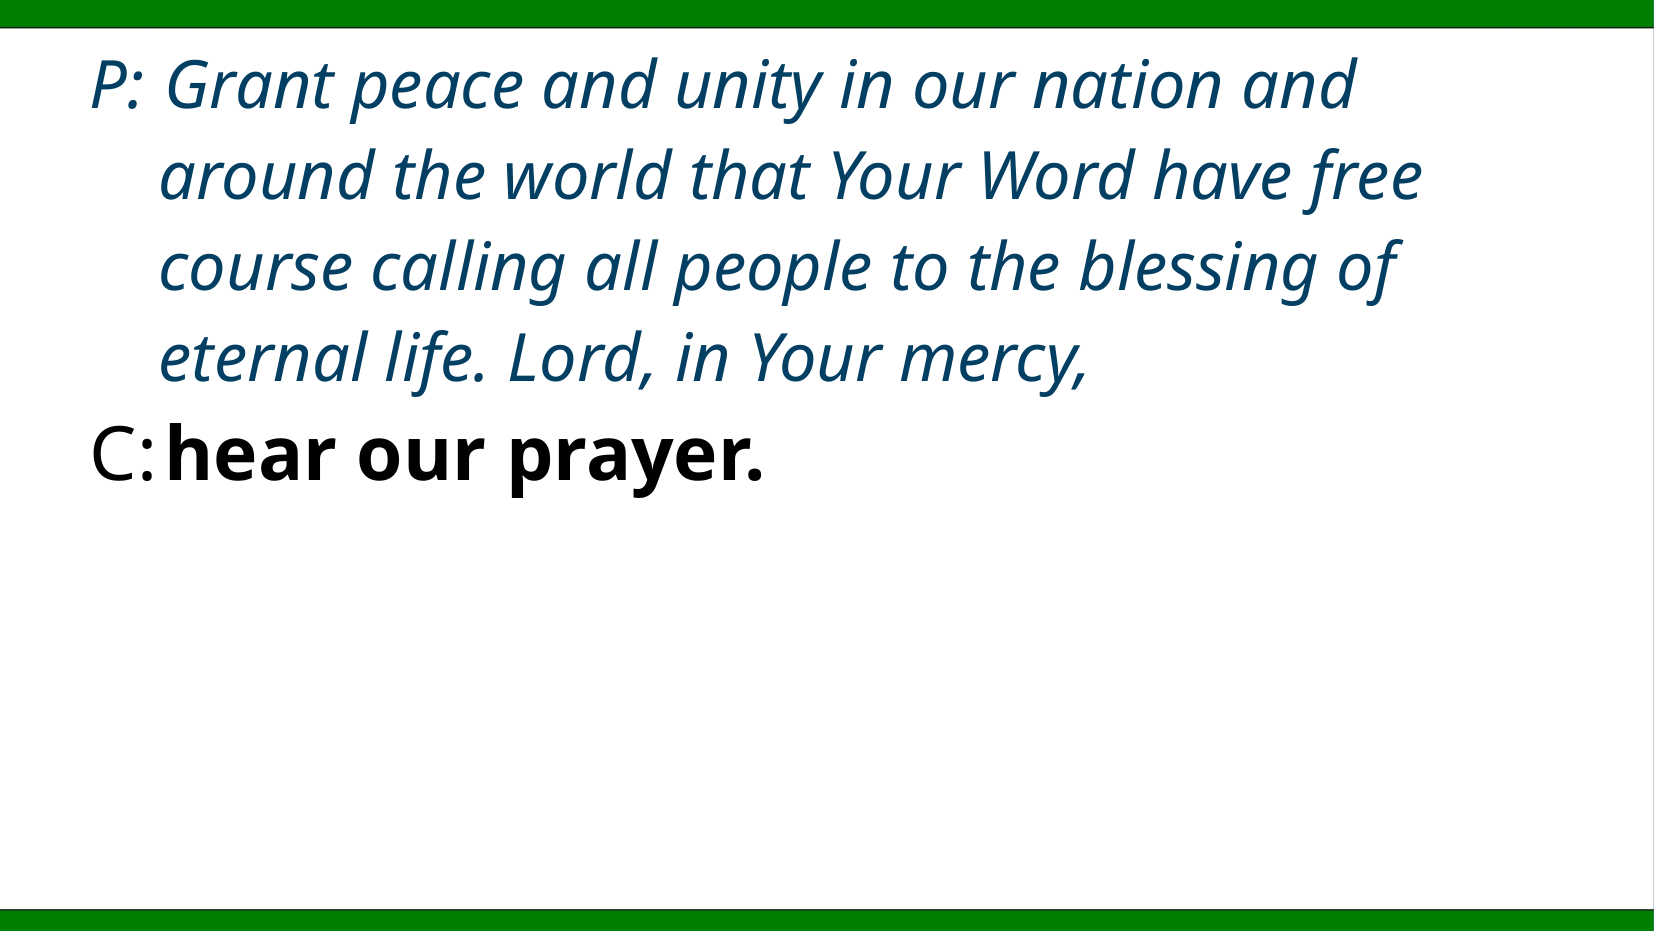

P:	Grant peace and unity in our nation and
 around the world that Your Word have free
 course calling all people to the blessing of
 eternal life. Lord, in Your mercy,
C:	hear our prayer.